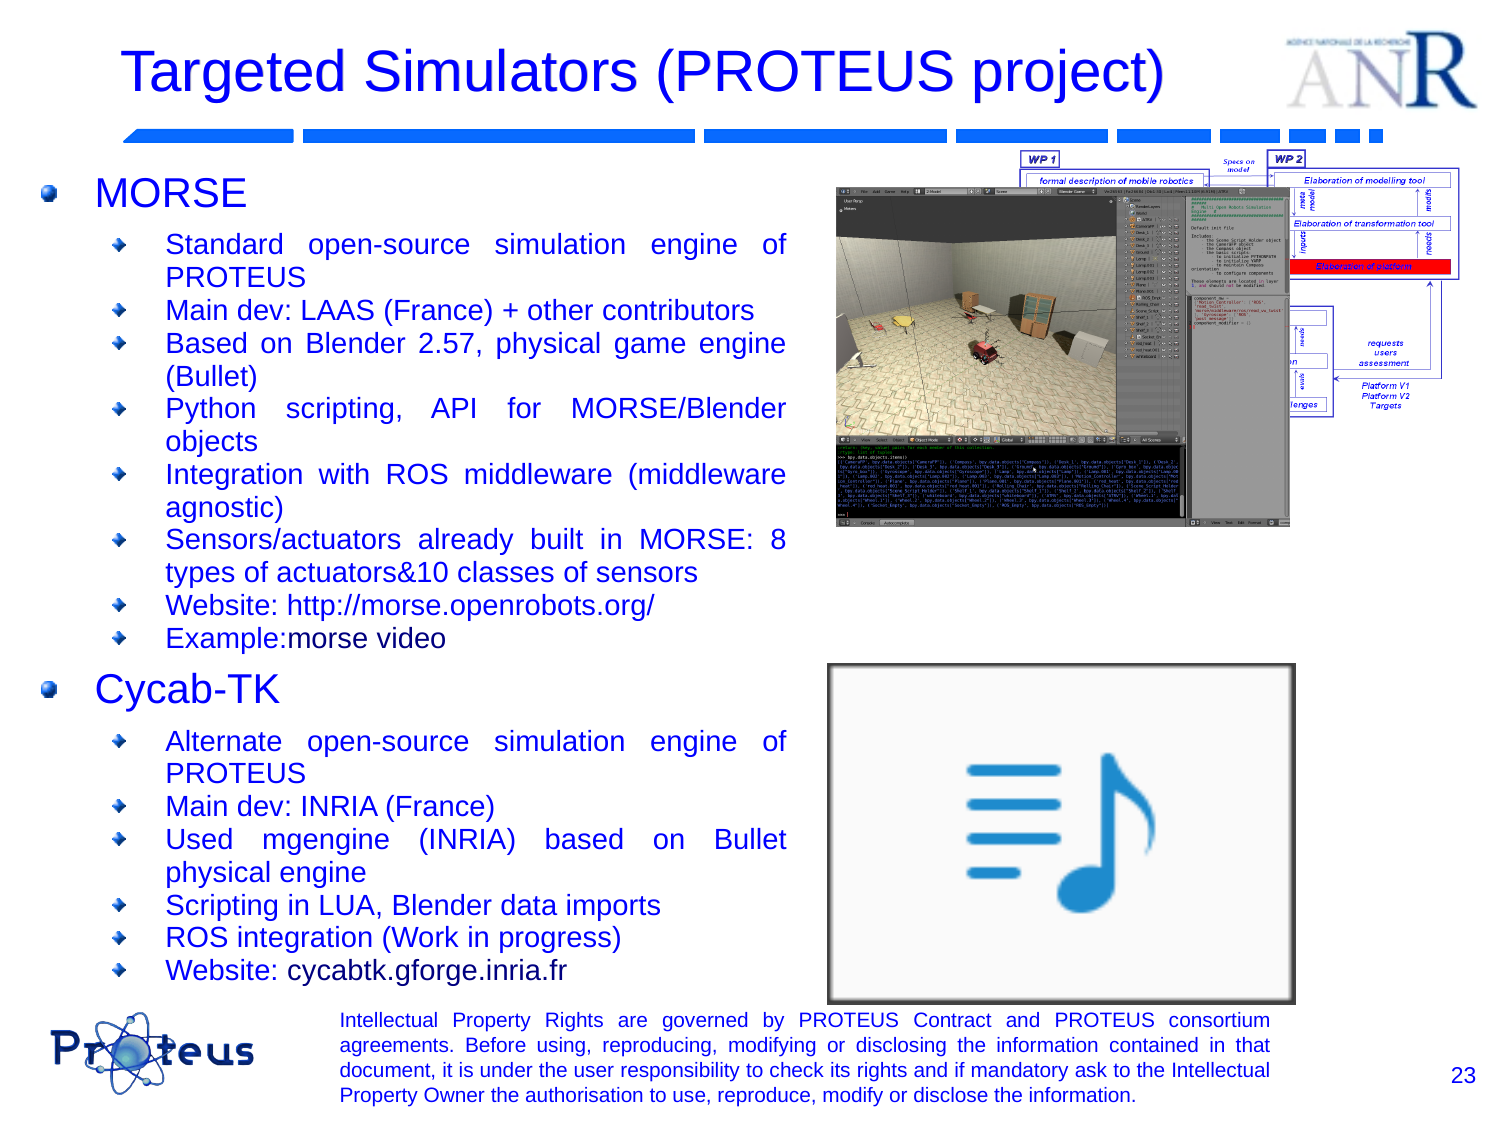

# Targeted Simulators (PROTEUS project)
MORSE
Standard open-source simulation engine of PROTEUS
Main dev: LAAS (France) + other contributors
Based on Blender 2.57, physical game engine (Bullet)
Python scripting, API for MORSE/Blender objects
Integration with ROS middleware (middleware agnostic)
Sensors/actuators already built in MORSE: 8 types of actuators&10 classes of sensors
Website: http://morse.openrobots.org/
Example:morse video
Cycab-TK
Alternate open-source simulation engine of PROTEUS
Main dev: INRIA (France)
Used mgengine (INRIA) based on Bullet physical engine
Scripting in LUA, Blender data imports
ROS integration (Work in progress)
Website: cycabtk.gforge.inria.fr
23